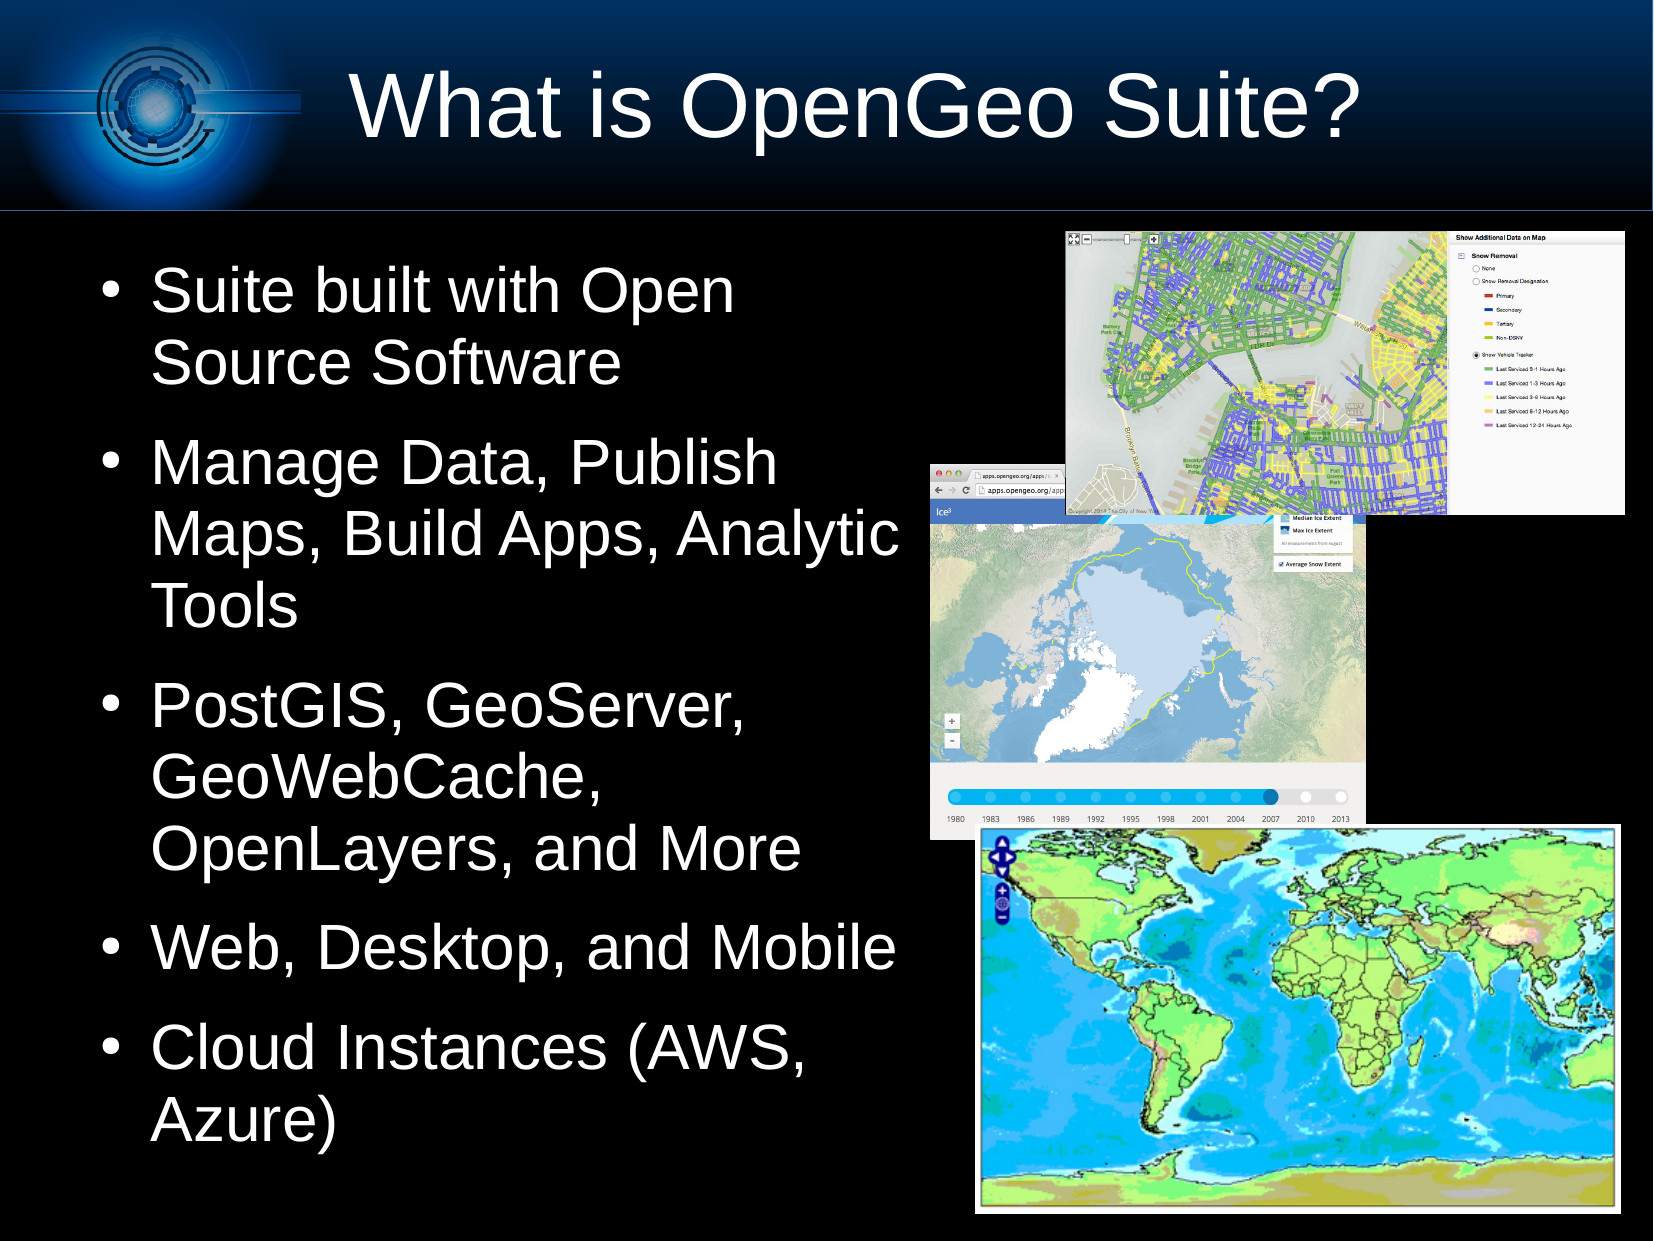

# What is OpenGeo Suite?
Suite built with Open Source Software
Manage Data, Publish Maps, Build Apps, Analytic Tools
PostGIS, GeoServer, GeoWebCache, OpenLayers, and More
Web, Desktop, and Mobile
Cloud Instances (AWS, Azure)